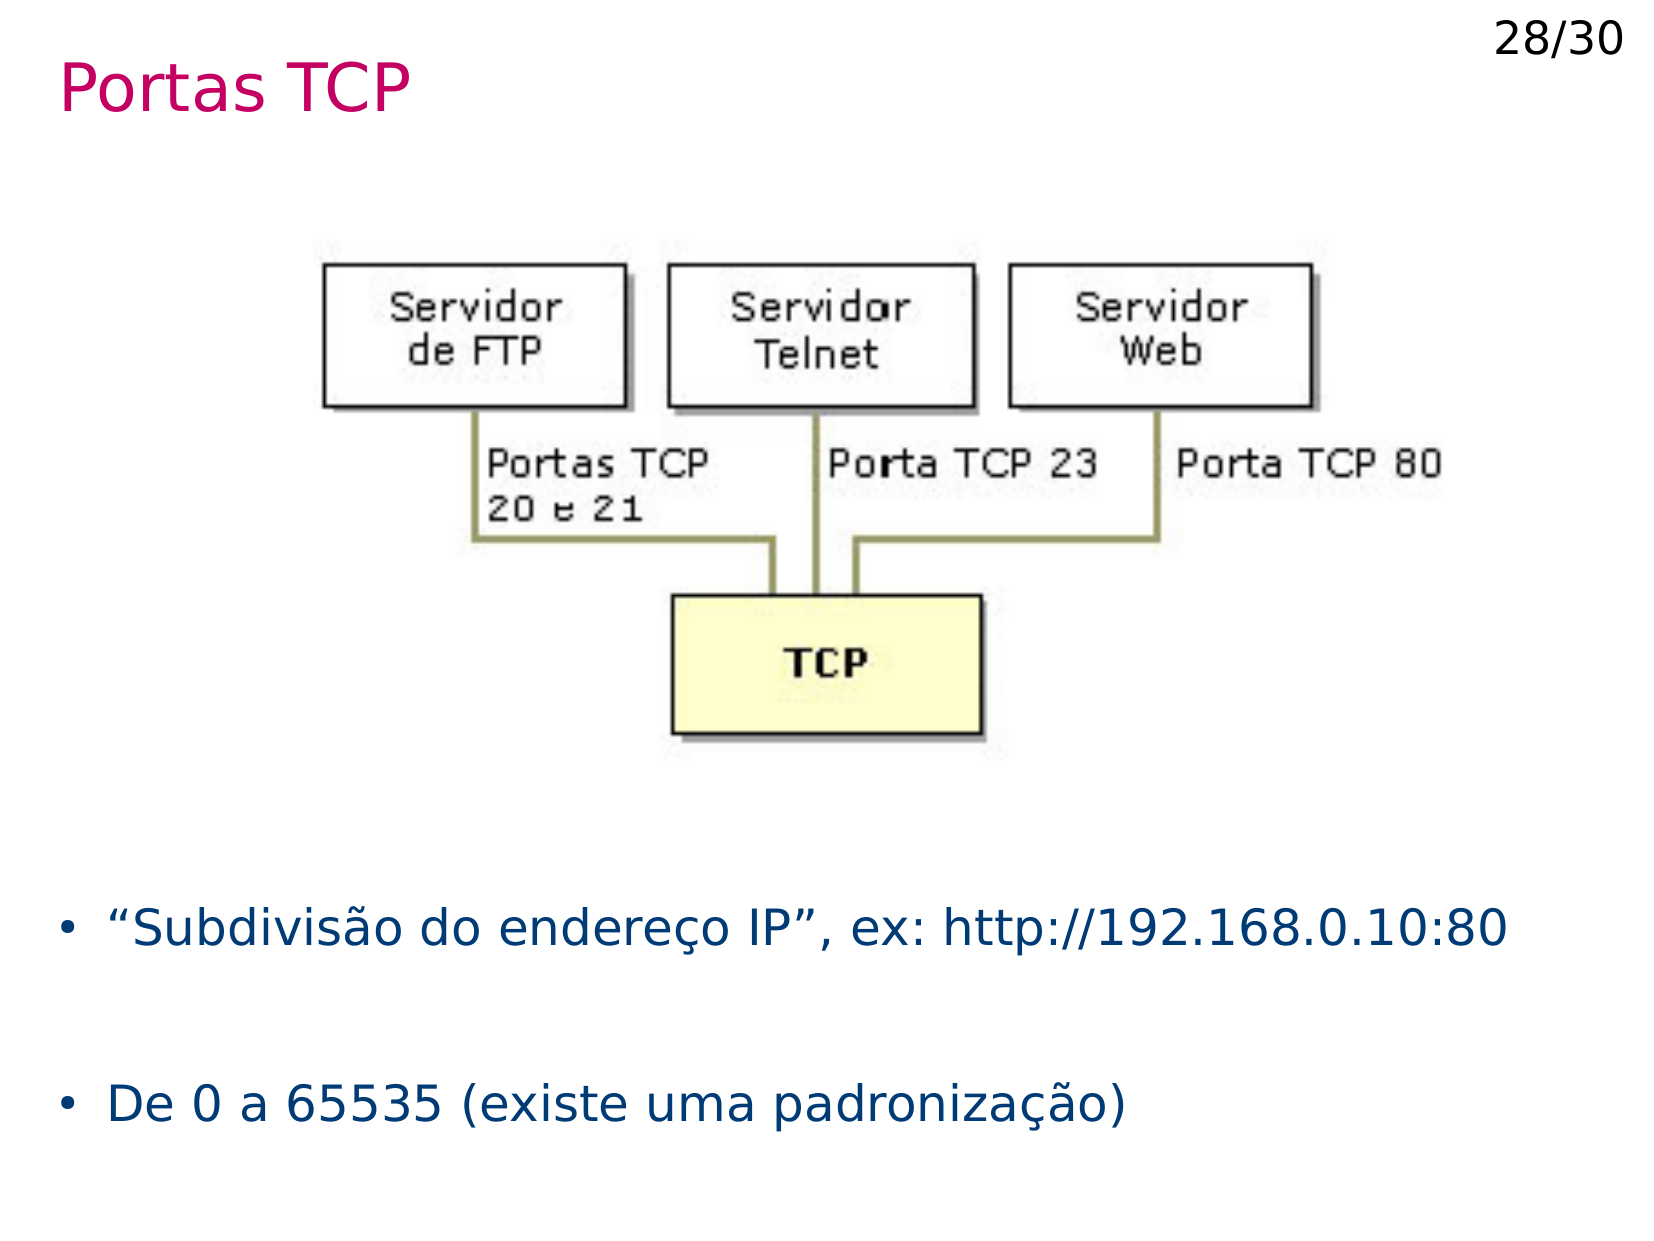

28
# Portas TCP
“Subdivisão do endereço IP”, ex: http://192.168.0.10:80
De 0 a 65535 (existe uma padronização)